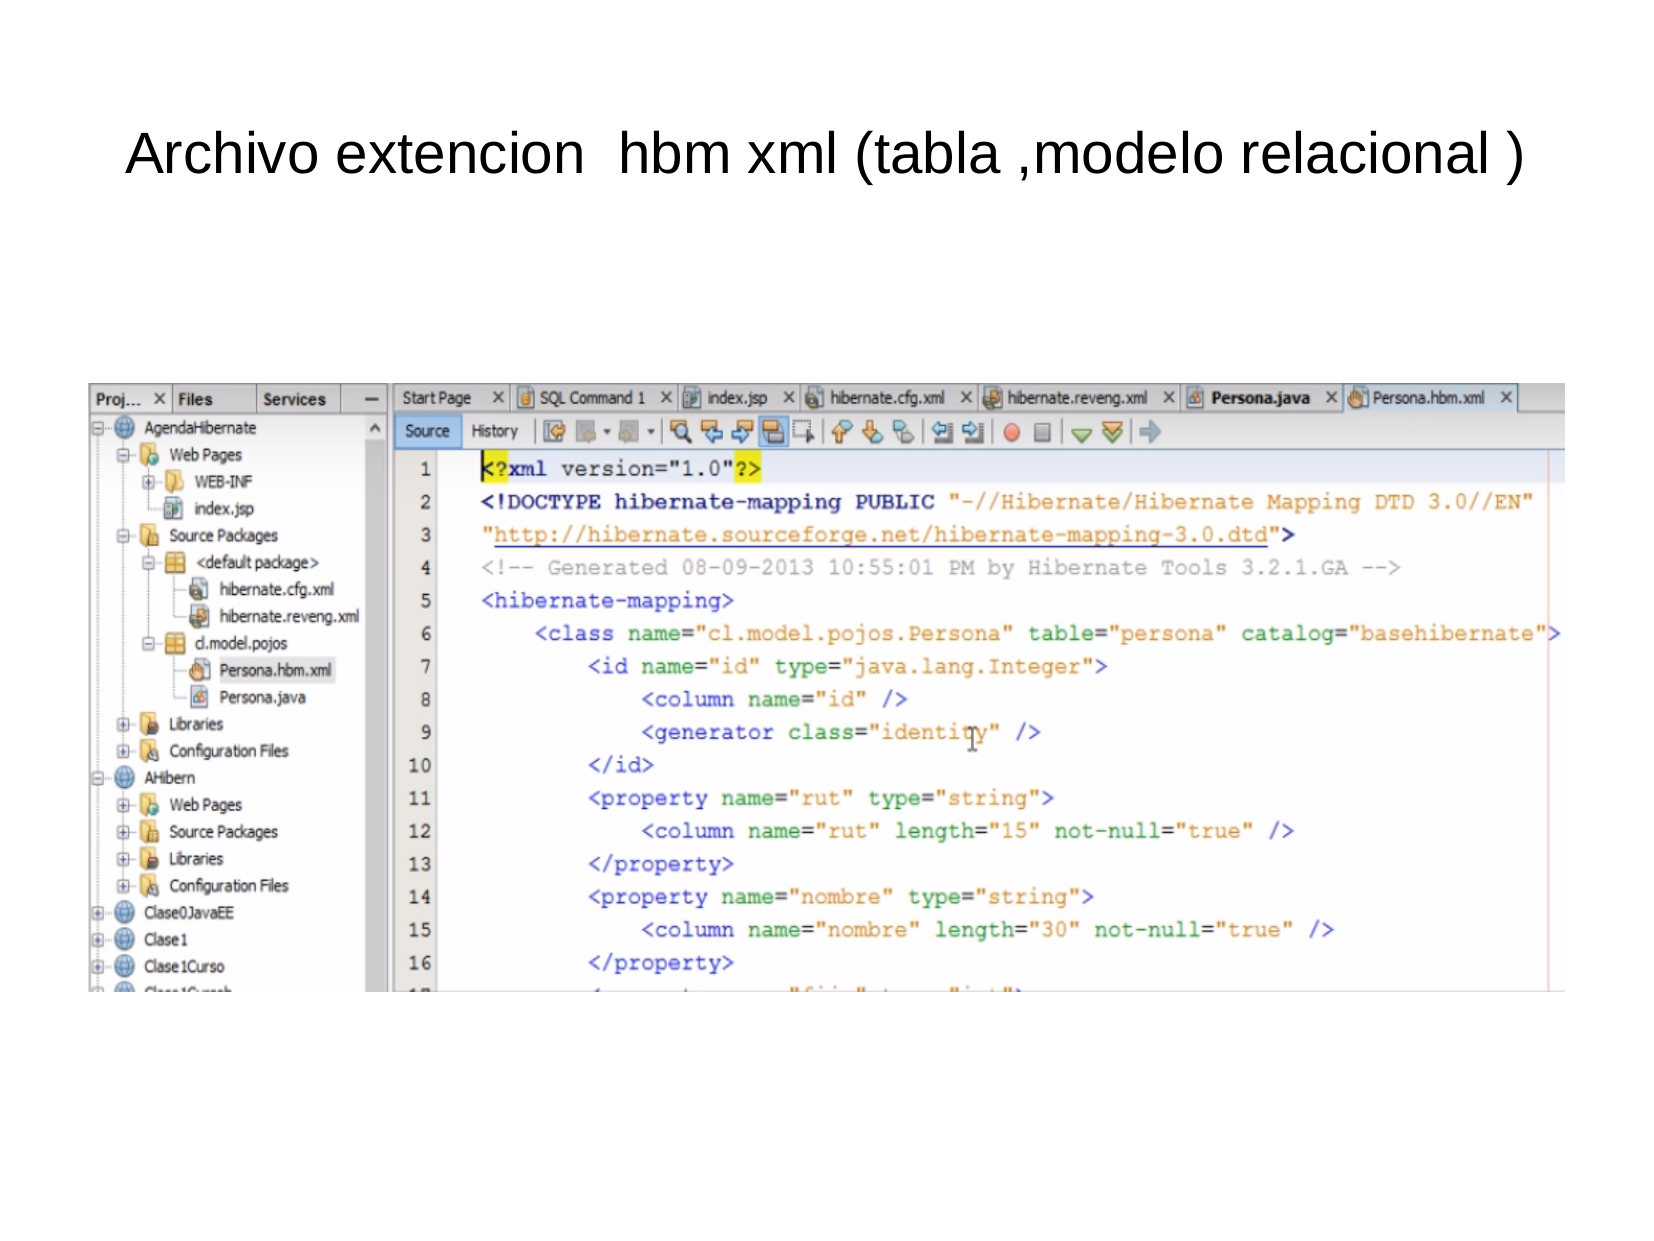

# Archivo extencion hbm xml (tabla ,modelo relacional )